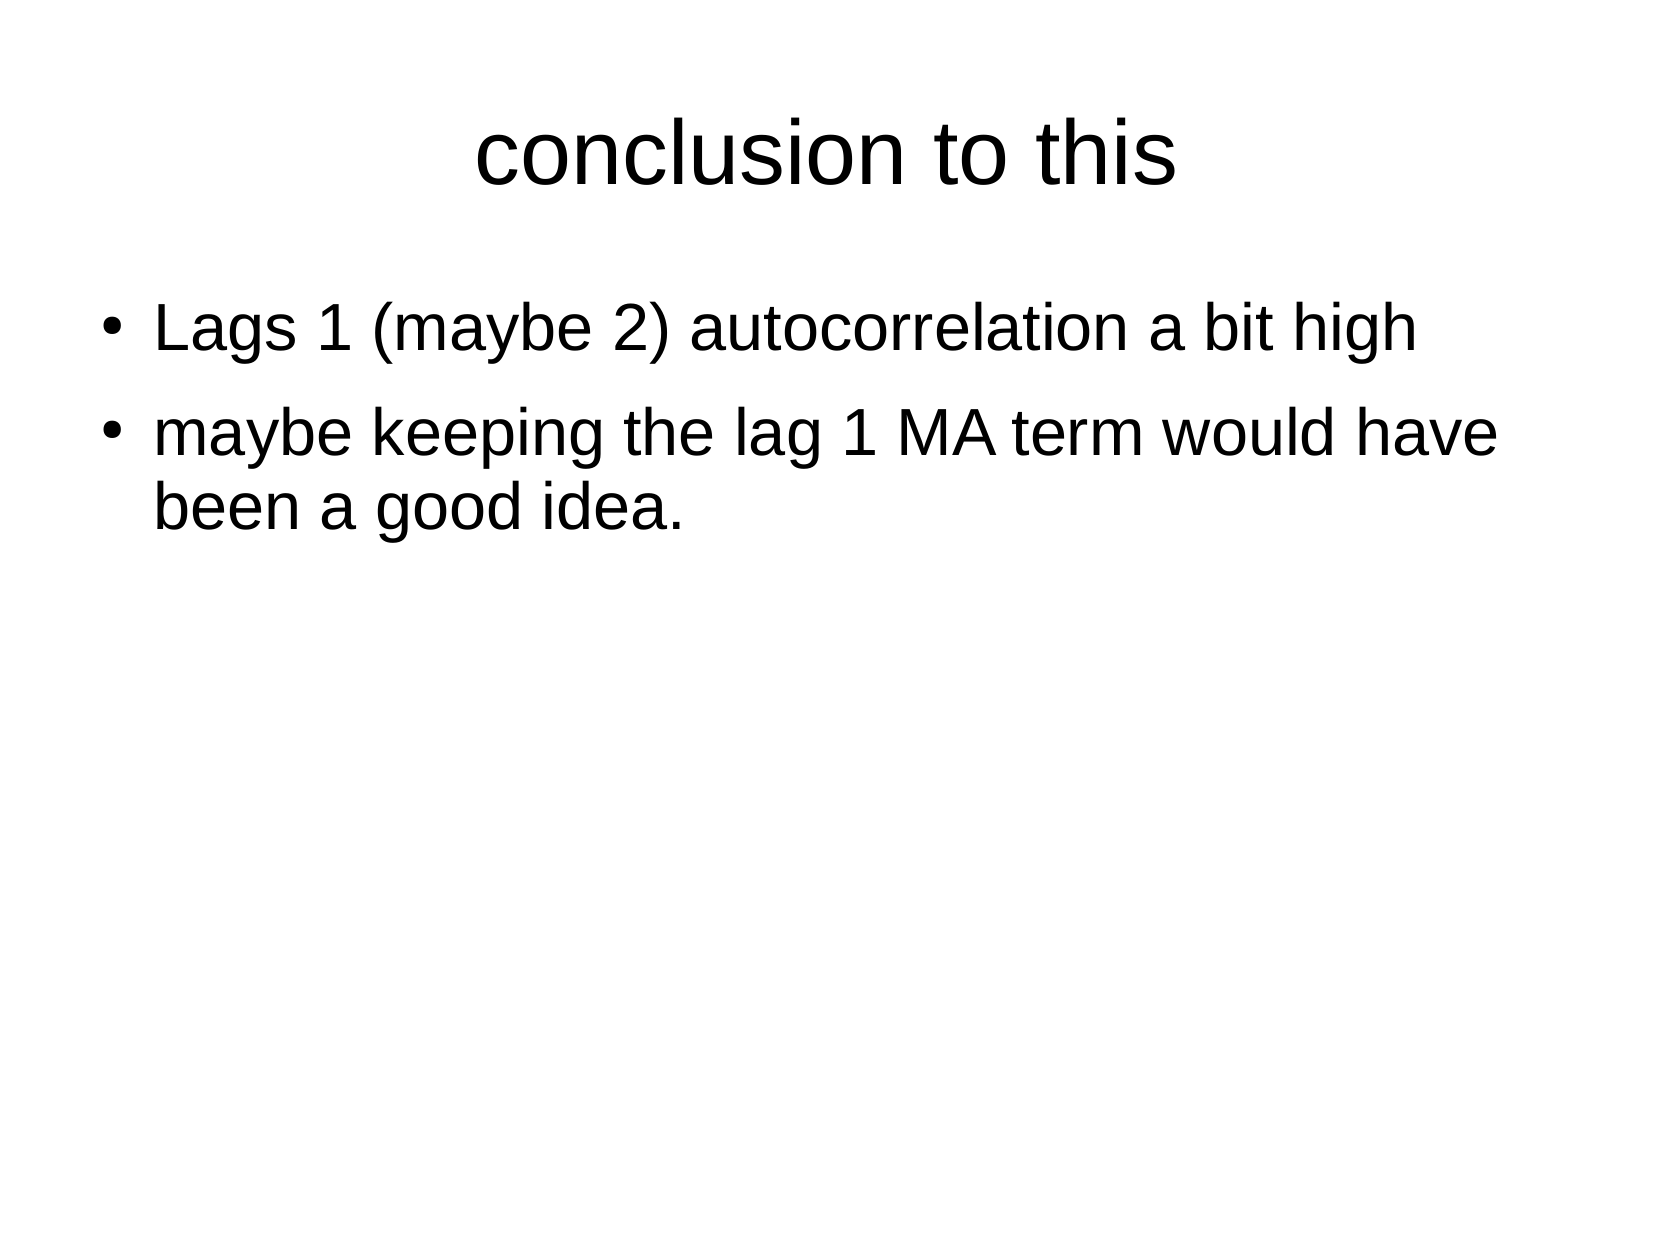

# conclusion to this
Lags 1 (maybe 2) autocorrelation a bit high
maybe keeping the lag 1 MA term would have been a good idea.